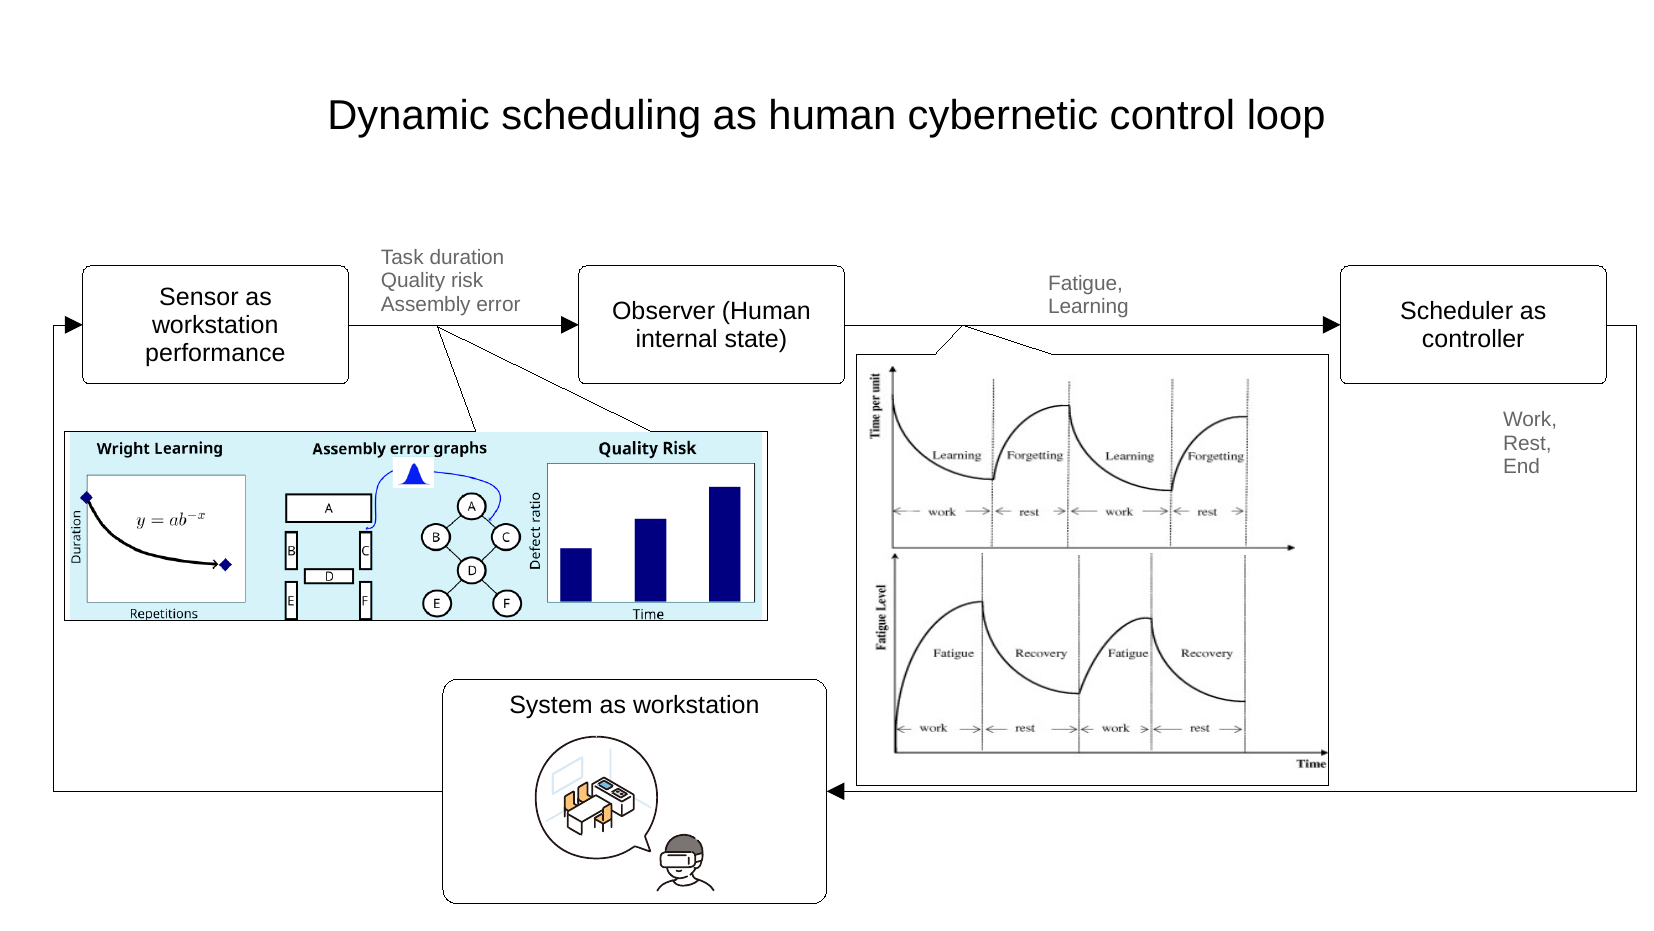

# Dynamic scheduling as human cybernetic control loop
Fatigue,
Learning
Task duration
Quality risk
Assembly error
Sensor as workstation performance
Observer (Human internal state)
Scheduler as controller
Work,
Rest,
End
System as workstation